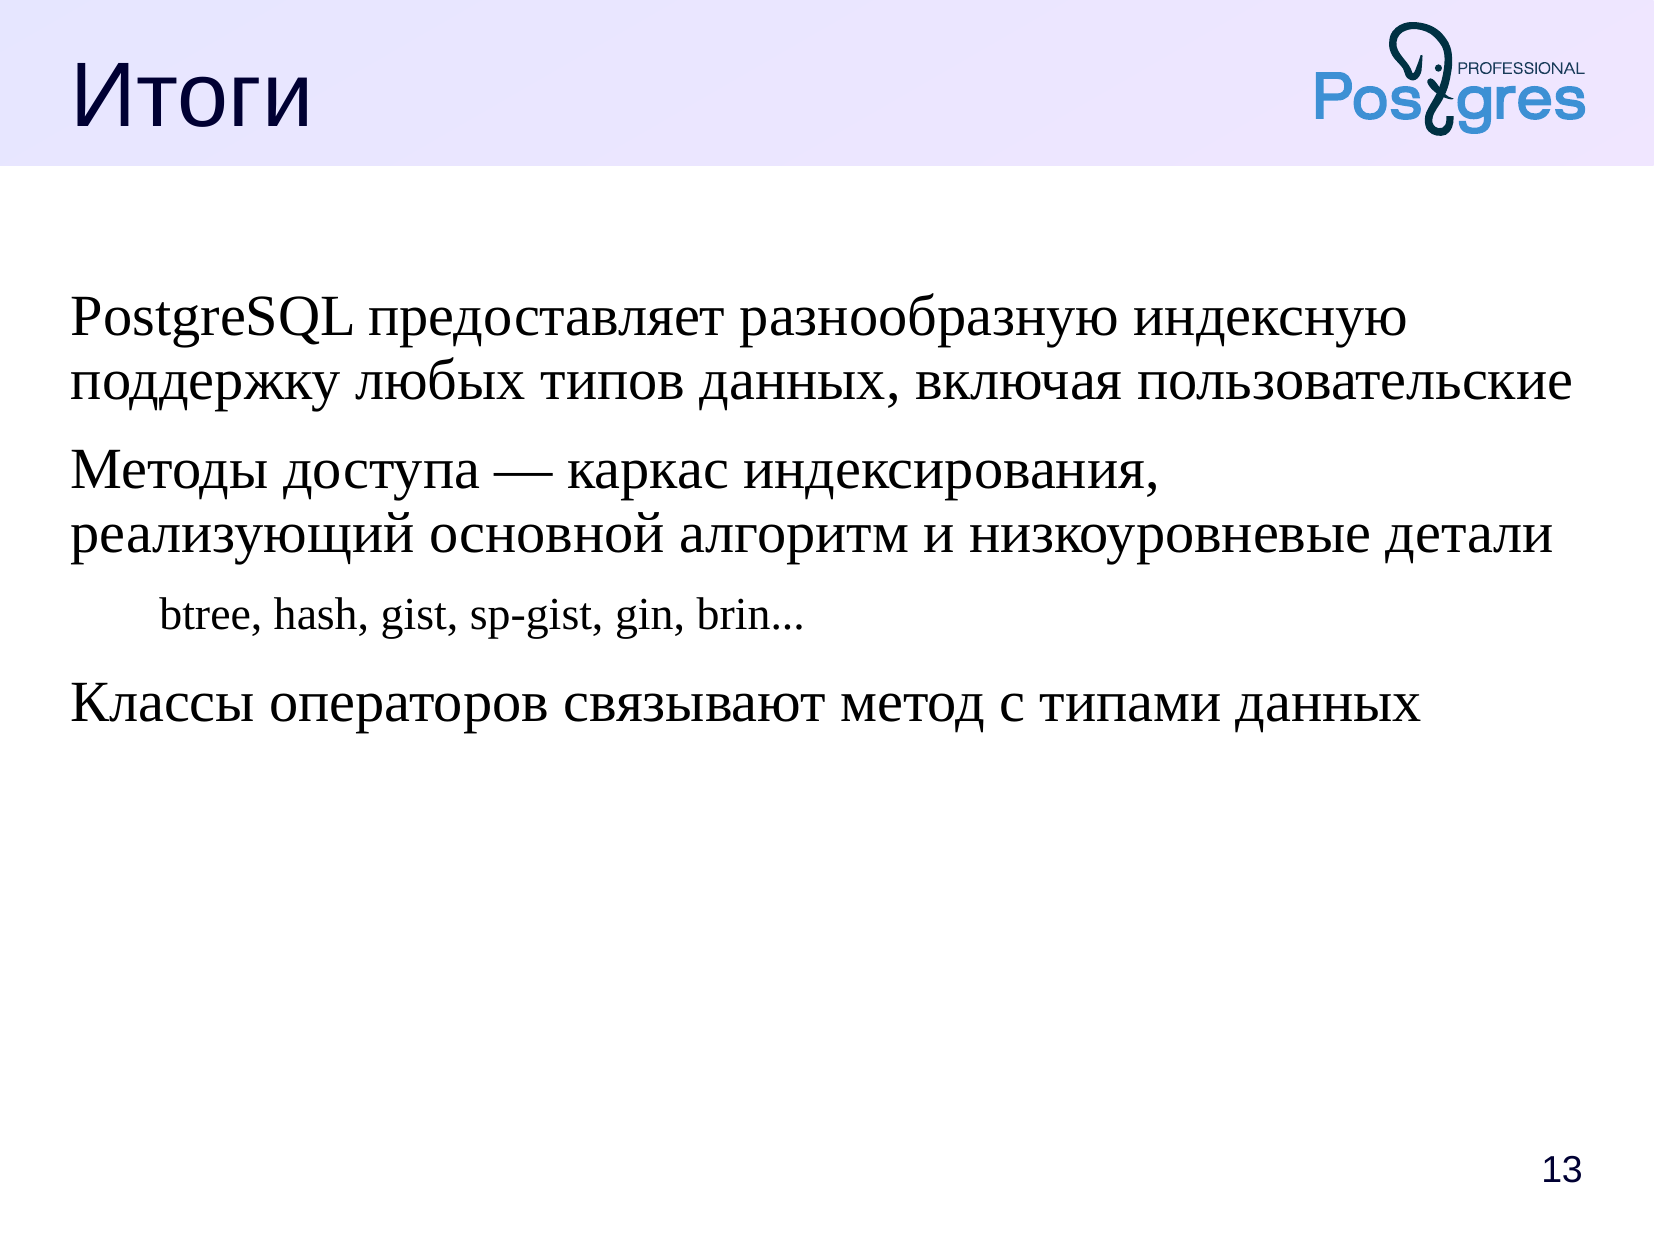

# Итоги
PostgreSQL предоставляет разнообразную индексную поддержку любых типов данных, включая пользовательские
Методы доступа — каркас индексирования,
реализующий основной алгоритм и низкоуровневые детали
btree, hash, gist, sp-gist, gin, brin...
Классы операторов связывают метод с типами данных